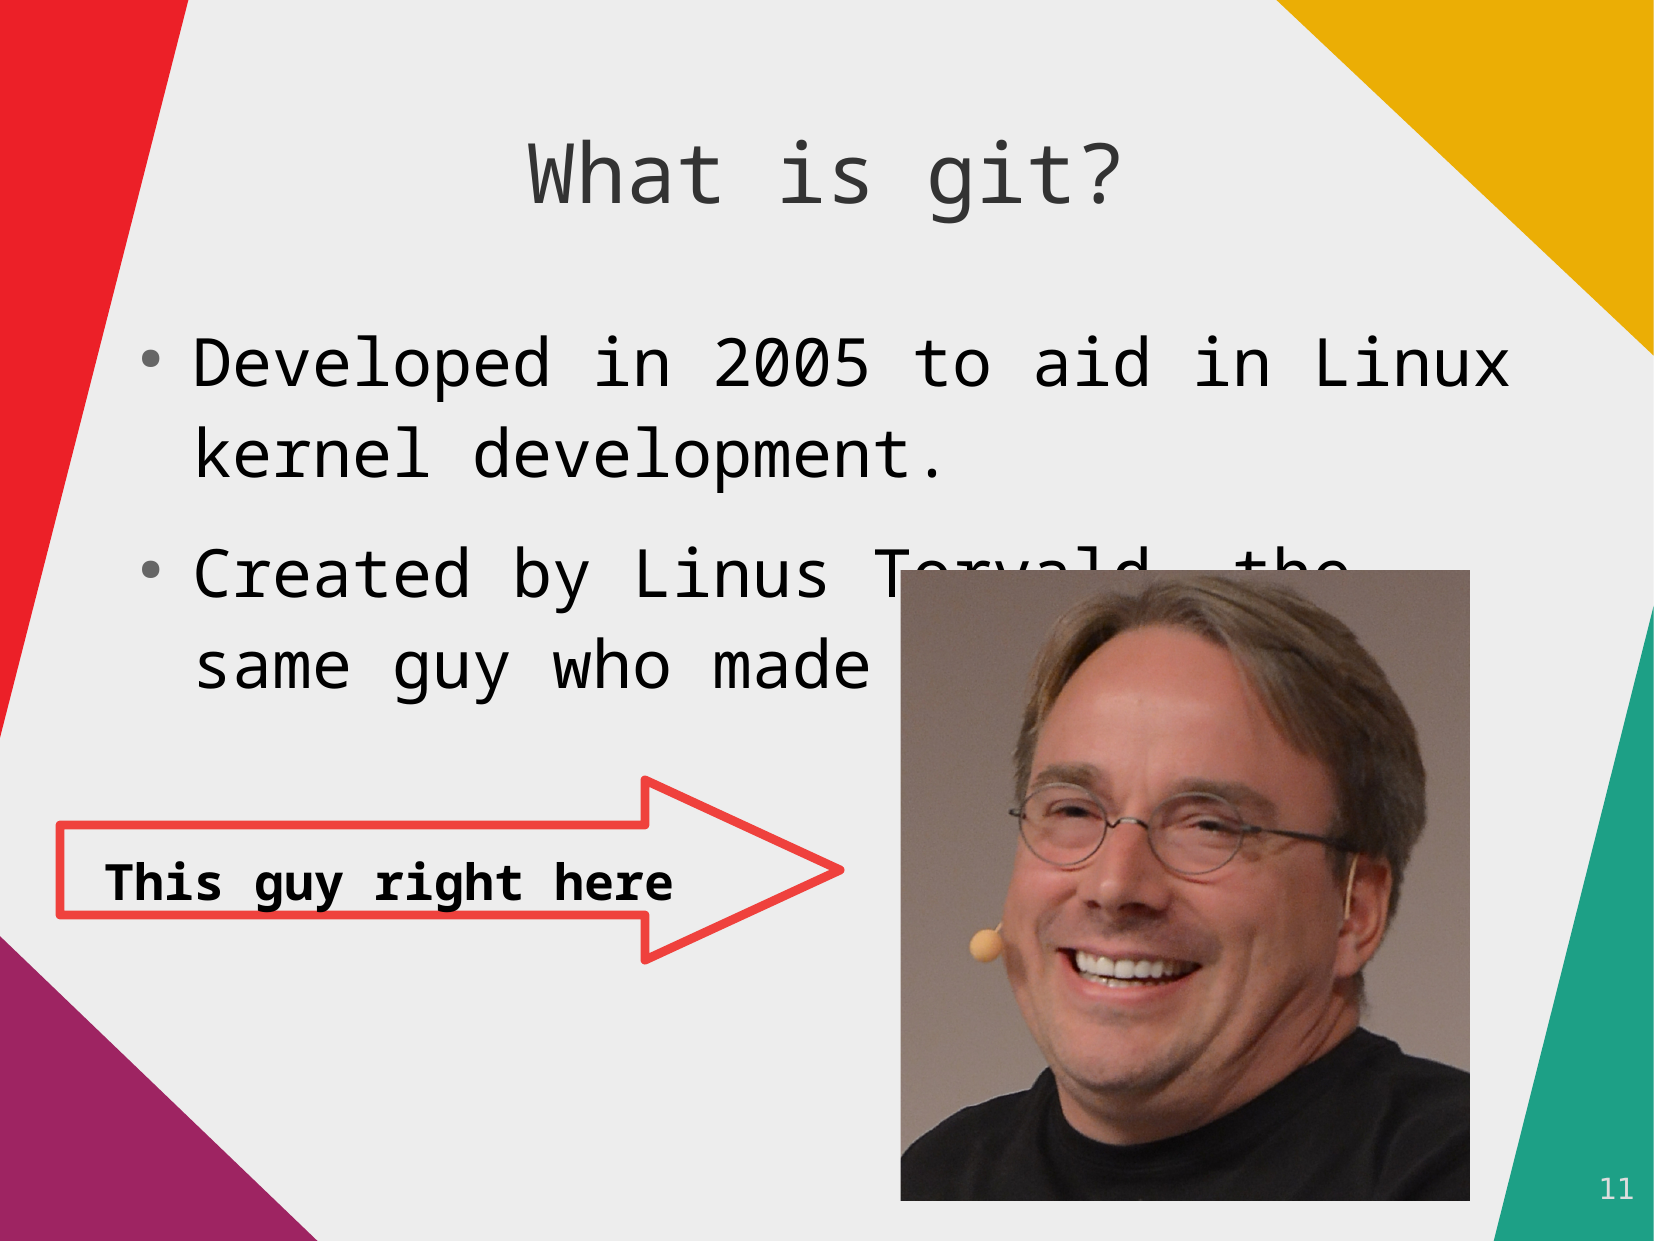

# What is git?
Developed in 2005 to aid in Linux kernel development.
Created by Linus Torvald, the same guy who made Linux.
This guy right here
11